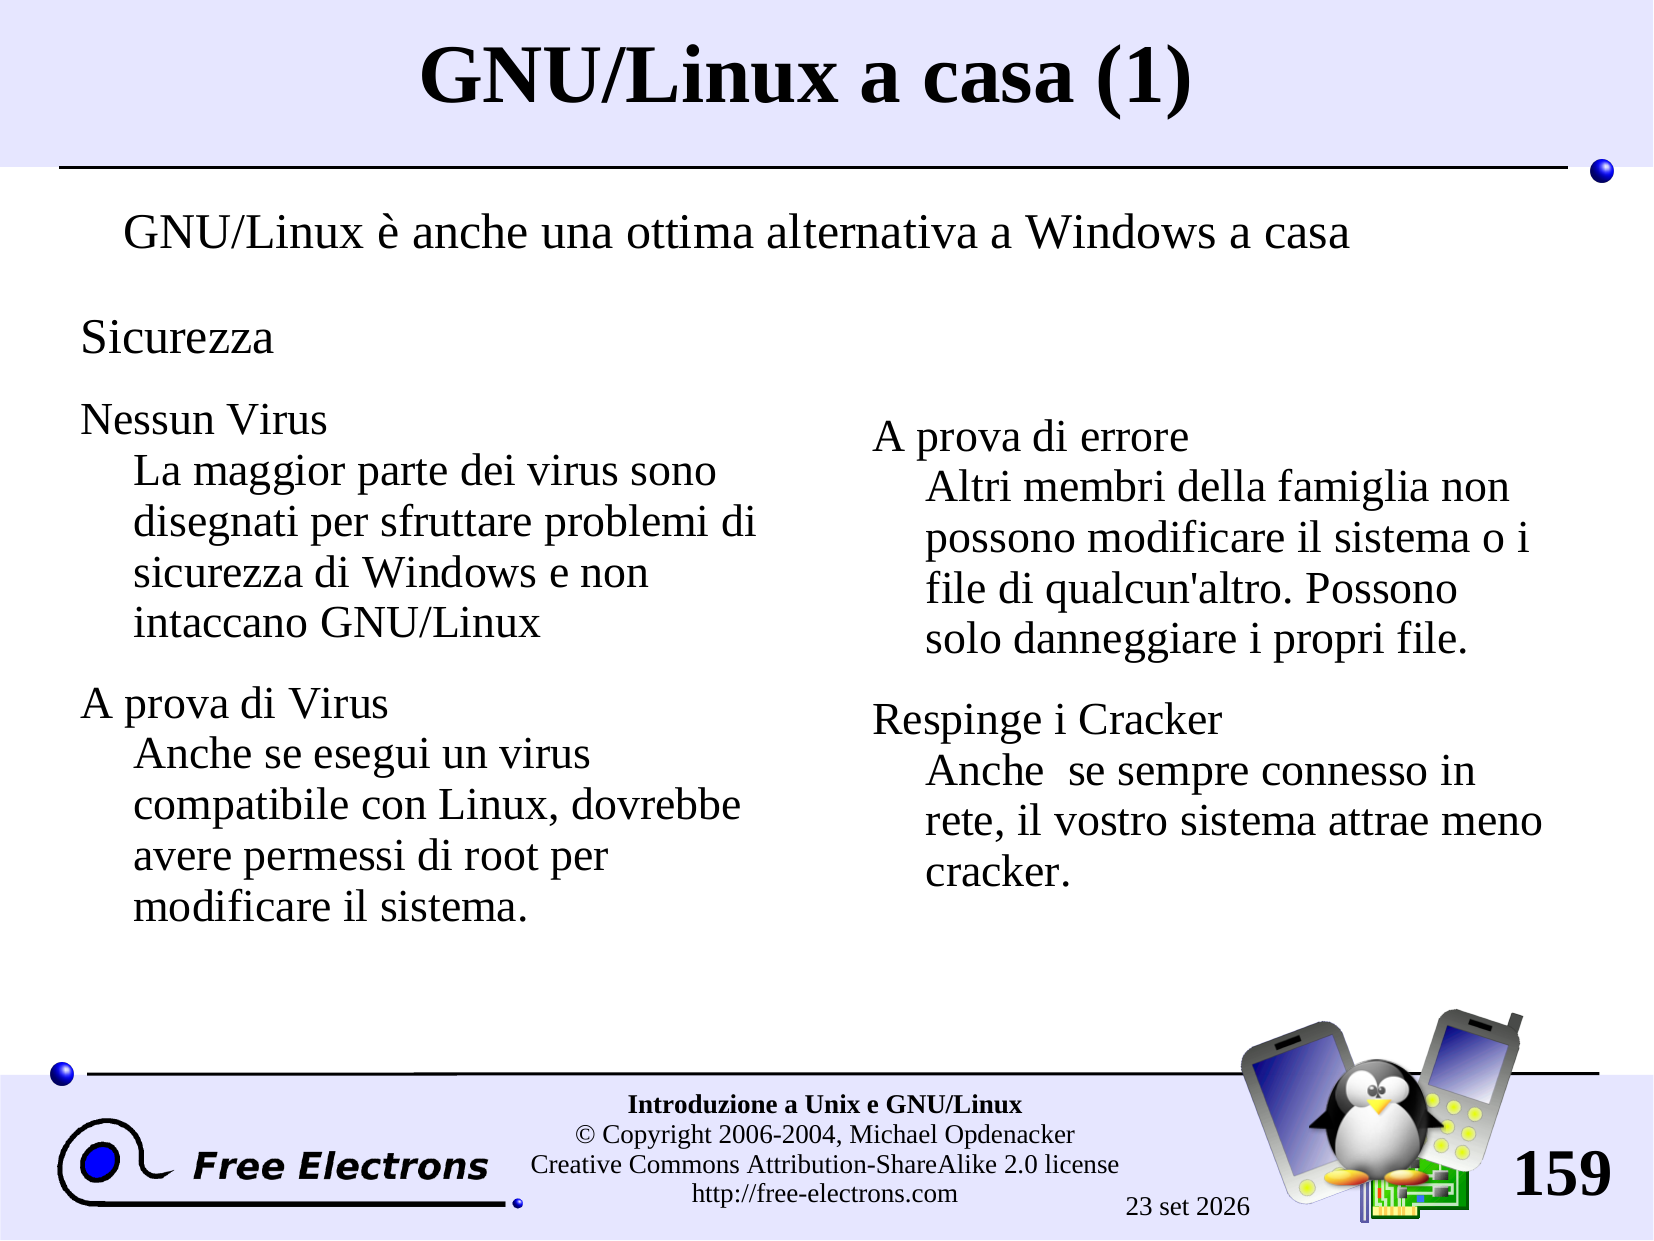

# GNU/Linux a casa (1)
GNU/Linux è anche una ottima alternativa a Windows a casa
Sicurezza
Nessun Virus
La maggior parte dei virus sono disegnati per sfruttare problemi di sicurezza di Windows e non intaccano GNU/Linux
A prova di Virus
Anche se esegui un virus compatibile con Linux, dovrebbe avere permessi di root per modificare il sistema.
A prova di errore
Altri membri della famiglia non possono modificare il sistema o i file di qualcun'altro. Possono solo danneggiare i propri file.
Respinge i Cracker
Anche se sempre connesso in rete, il vostro sistema attrae meno cracker.